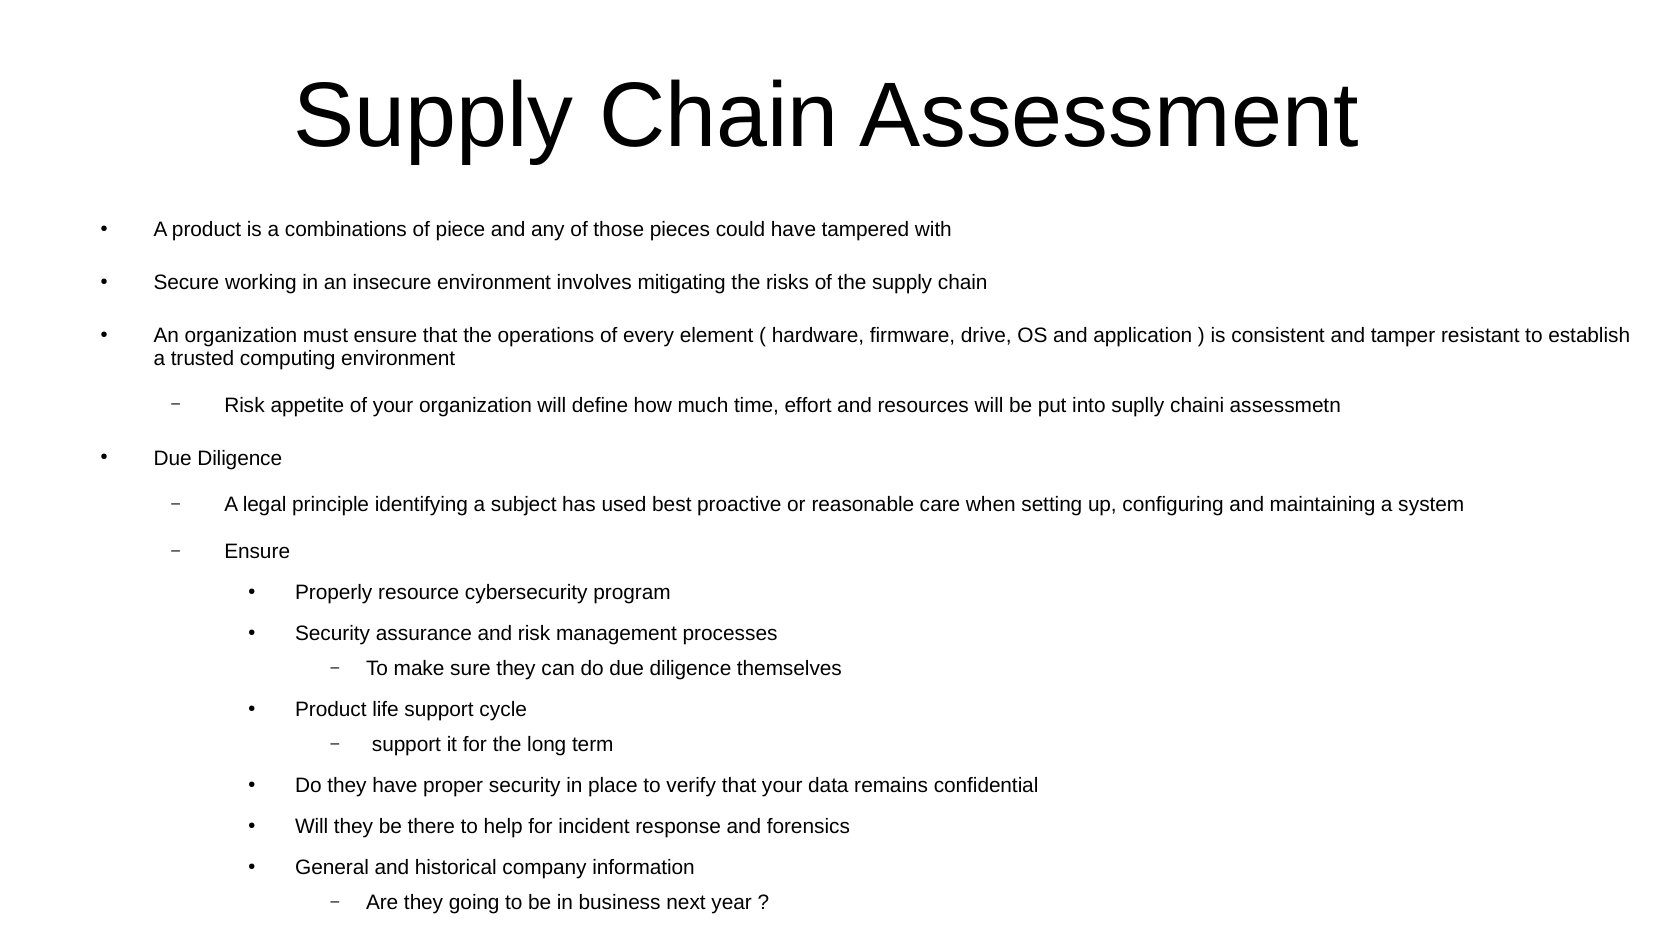

# Supply Chain Assessment
A product is a combinations of piece and any of those pieces could have tampered with
Secure working in an insecure environment involves mitigating the risks of the supply chain
An organization must ensure that the operations of every element ( hardware, firmware, drive, OS and application ) is consistent and tamper resistant to establish a trusted computing environment
Risk appetite of your organization will define how much time, effort and resources will be put into suplly chaini assessmetn
Due Diligence
A legal principle identifying a subject has used best proactive or reasonable care when setting up, configuring and maintaining a system
Ensure
Properly resource cybersecurity program
Security assurance and risk management processes
To make sure they can do due diligence themselves
Product life support cycle
 support it for the long term
Do they have proper security in place to verify that your data remains confidential
Will they be there to help for incident response and forensics
General and historical company information
Are they going to be in business next year ?